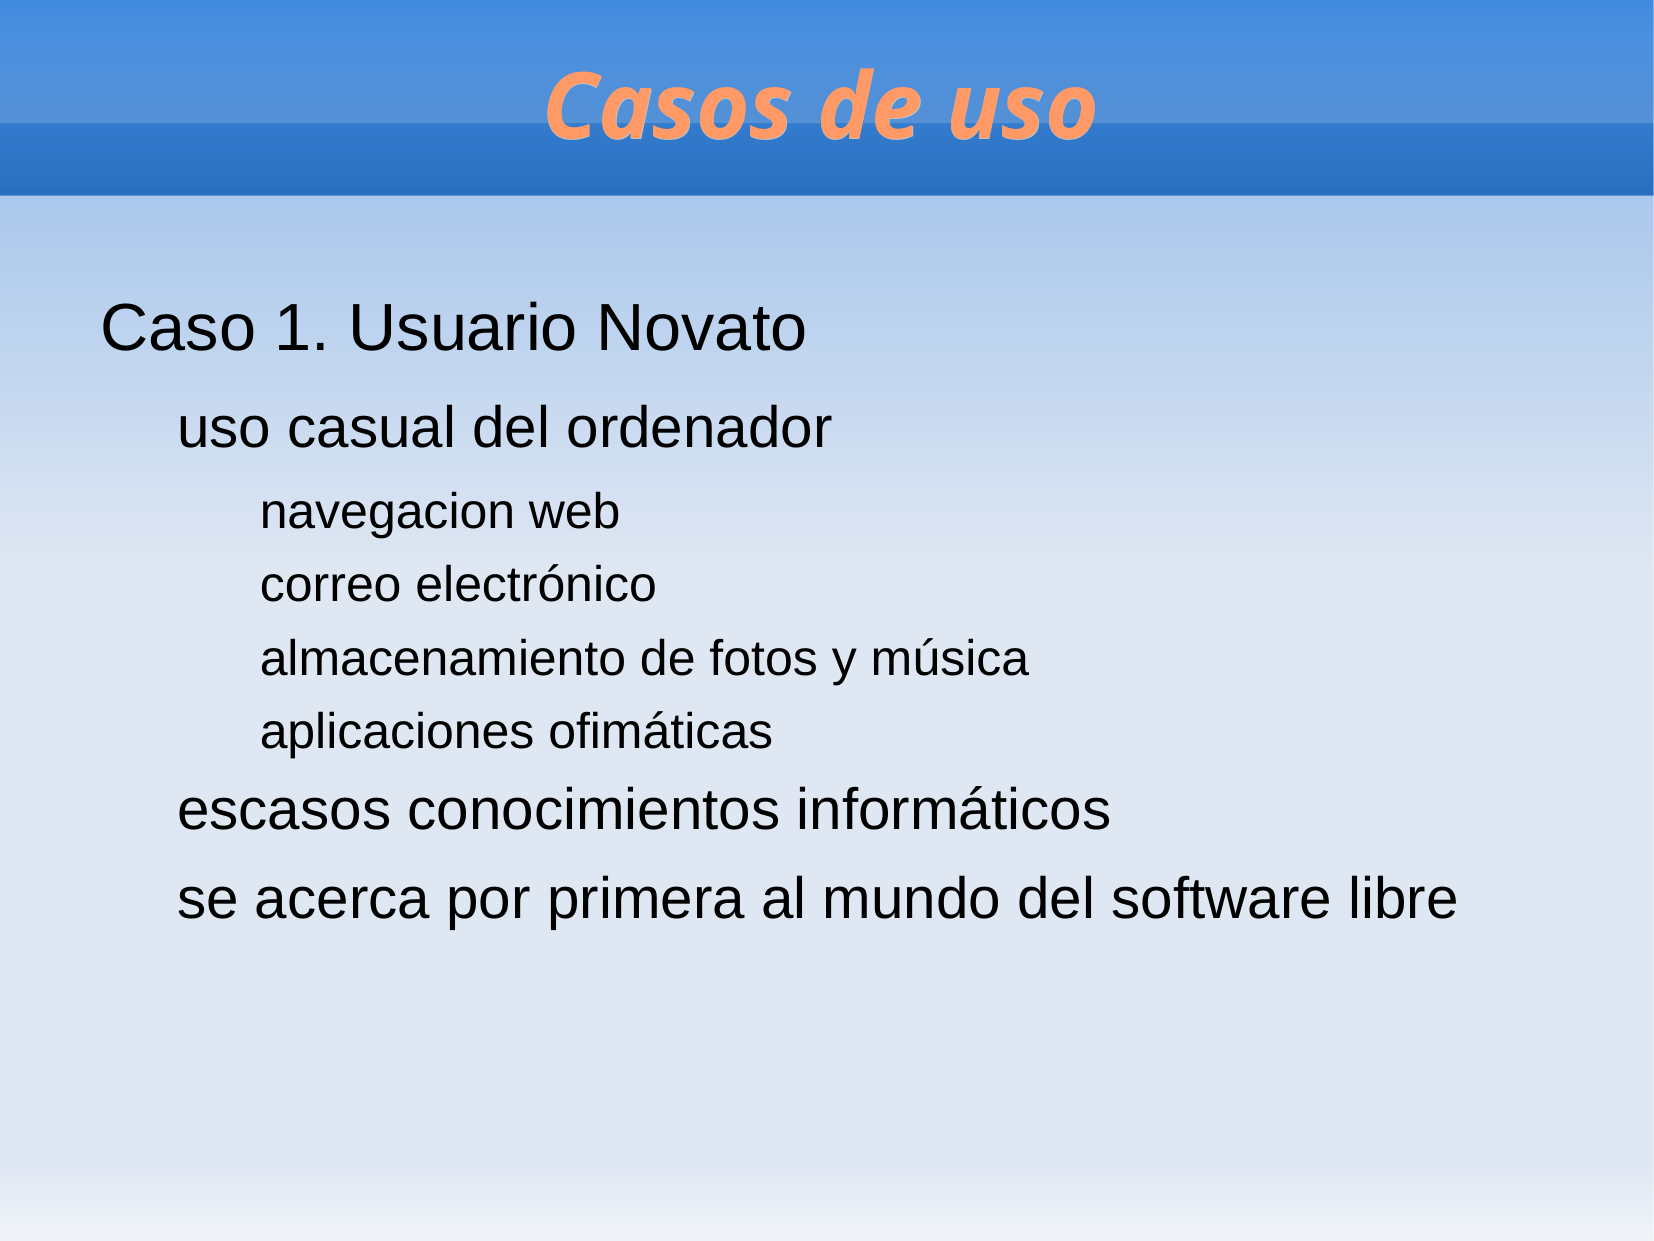

# Casos de uso
Caso 1. Usuario Novato
uso casual del ordenador
navegacion web
correo electrónico
almacenamiento de fotos y música
aplicaciones ofimáticas
escasos conocimientos informáticos
se acerca por primera al mundo del software libre